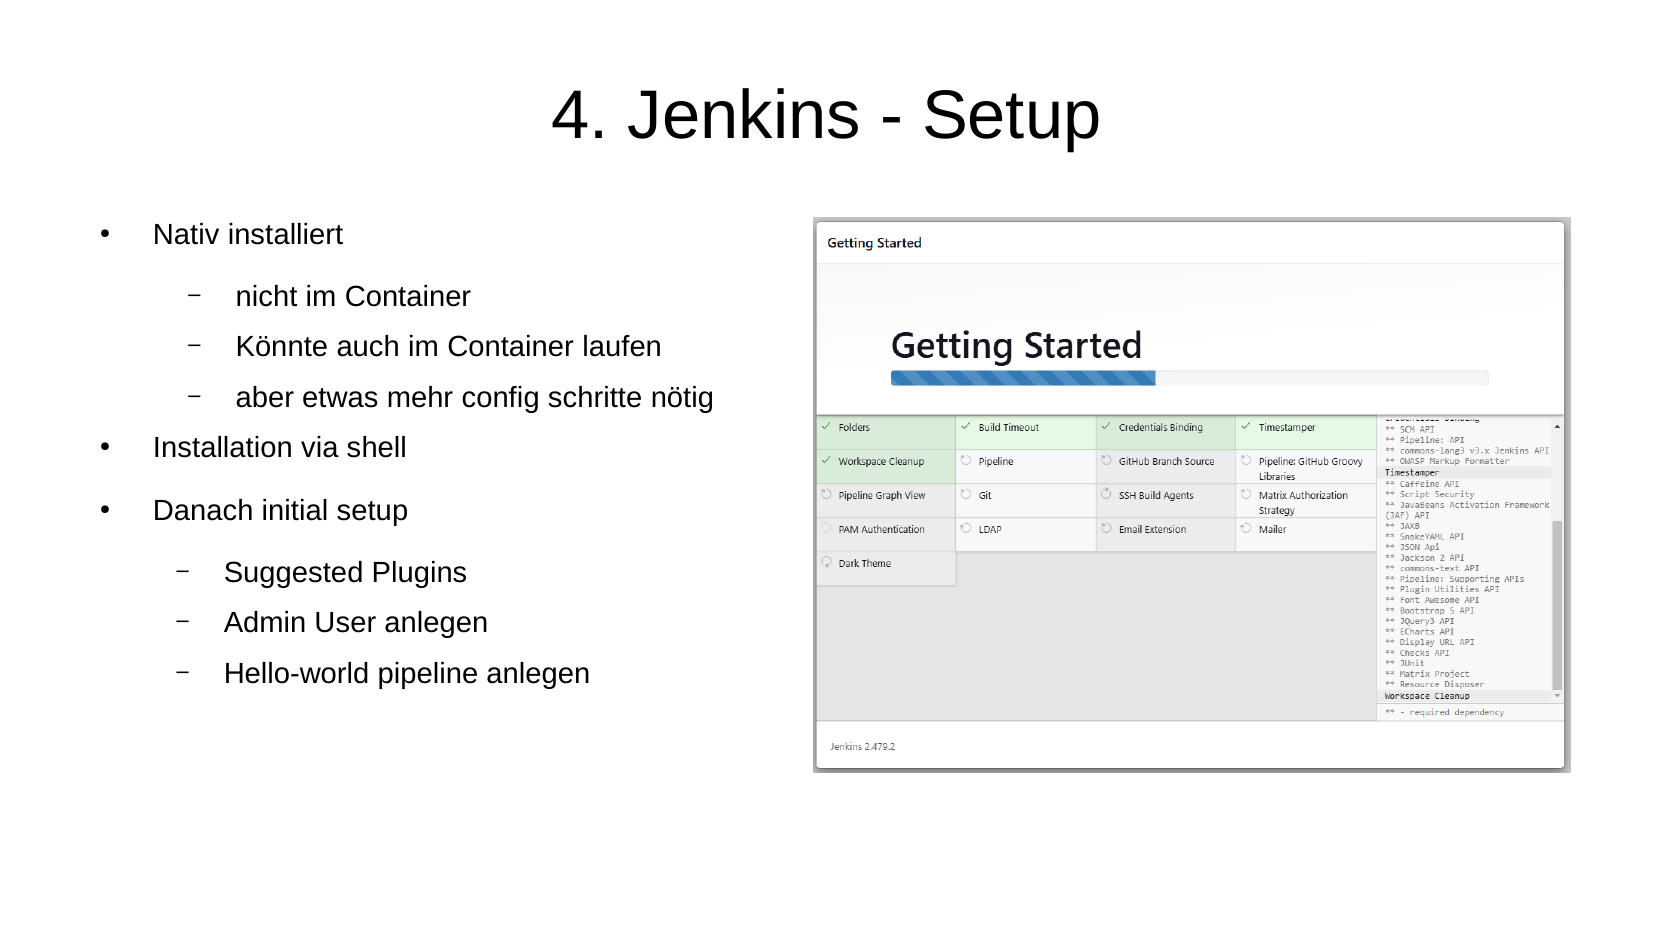

4. Jenkins - Setup
# Nativ installiert
nicht im Container
Könnte auch im Container laufen
aber etwas mehr config schritte nötig
Installation via shell
Danach initial setup
Suggested Plugins
Admin User anlegen
Hello-world pipeline anlegen